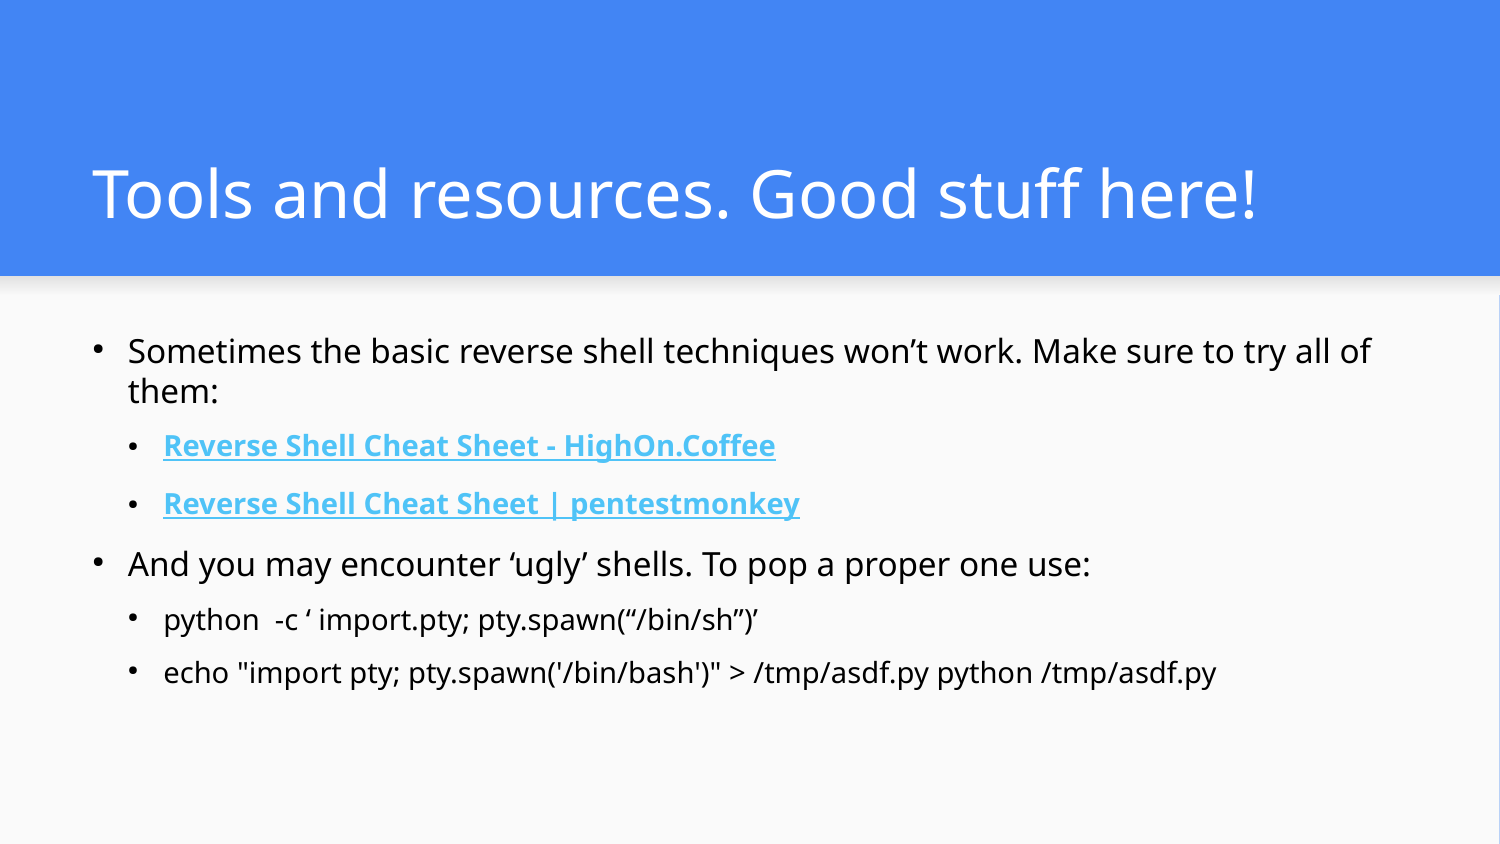

# Tools and resources. Good stuff here!
Sometimes the basic reverse shell techniques won’t work. Make sure to try all of them:
Reverse Shell Cheat Sheet - HighOn.Coffee
Reverse Shell Cheat Sheet | pentestmonkey
And you may encounter ‘ugly’ shells. To pop a proper one use:
python -c ‘ import.pty; pty.spawn(“/bin/sh”)’
echo "import pty; pty.spawn('/bin/bash')" > /tmp/asdf.py python /tmp/asdf.py